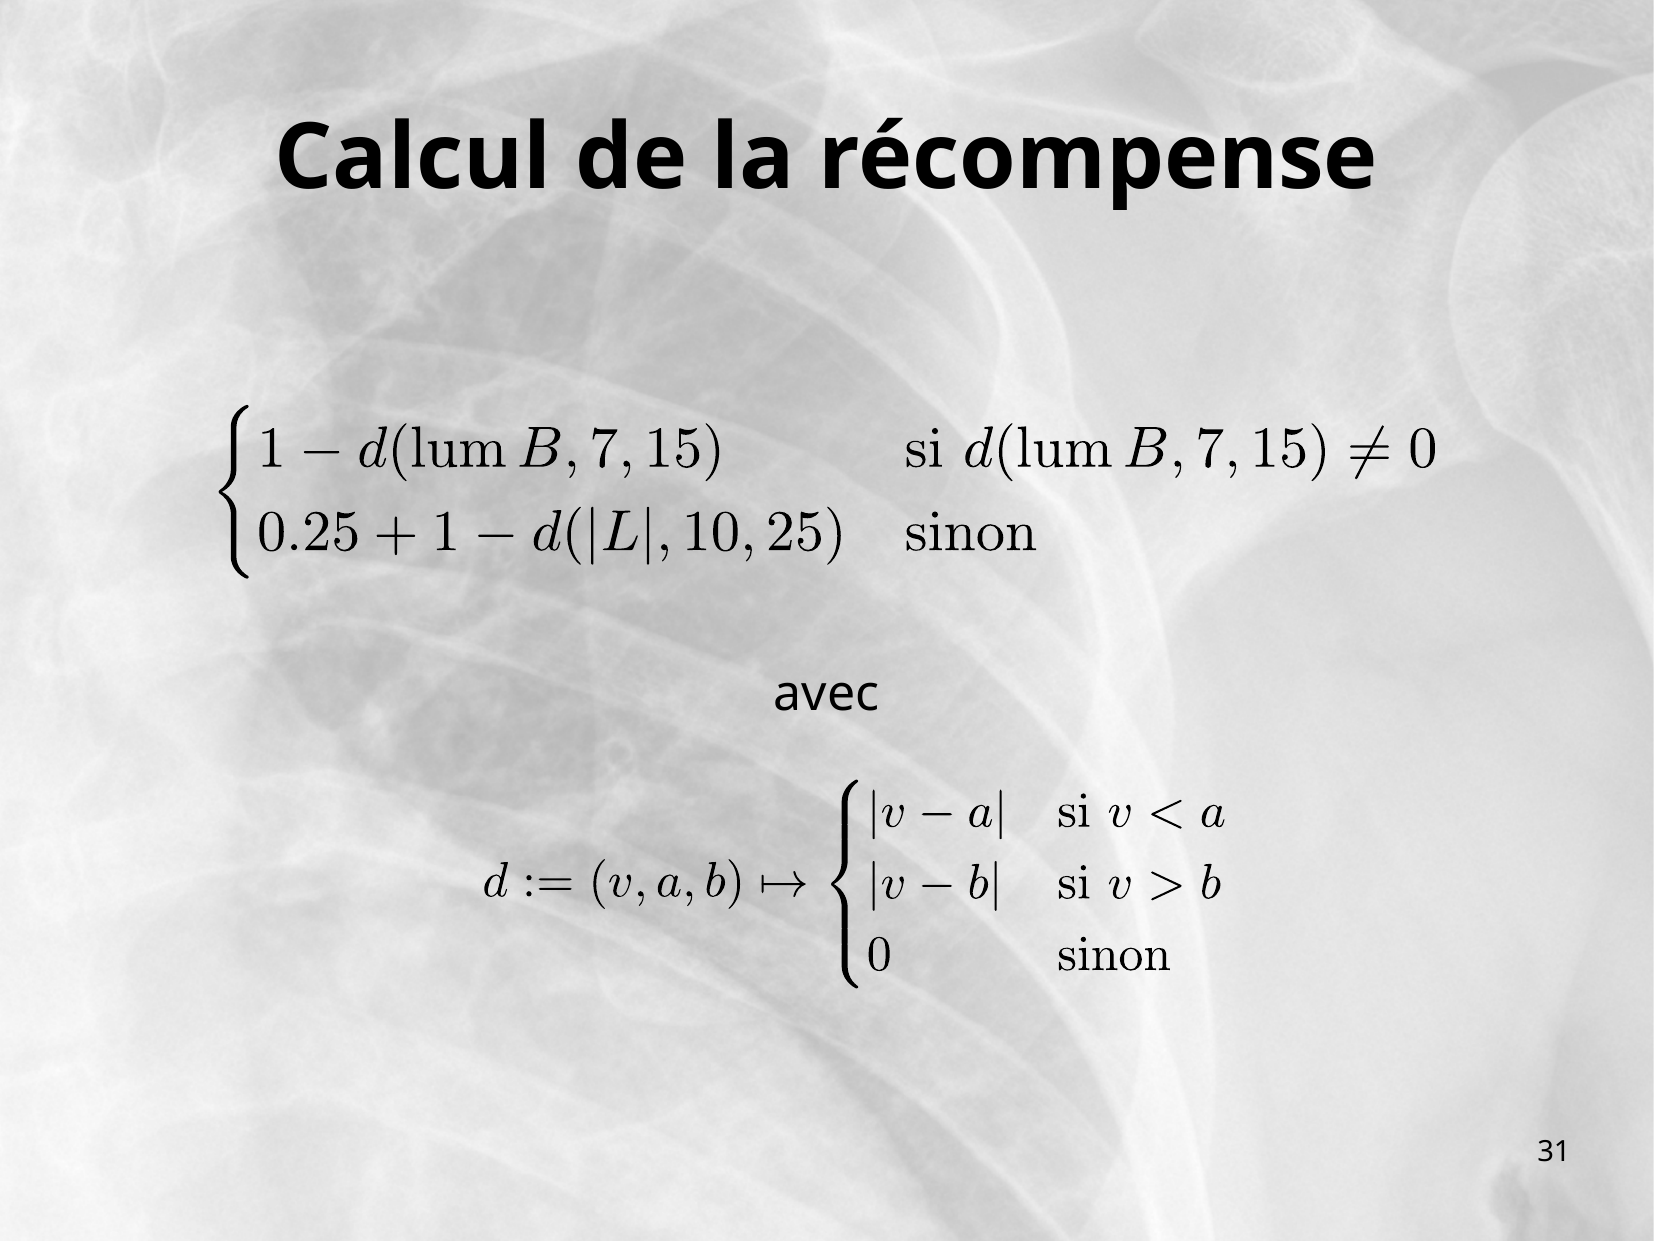

# Calcul de la récompense
avec
31